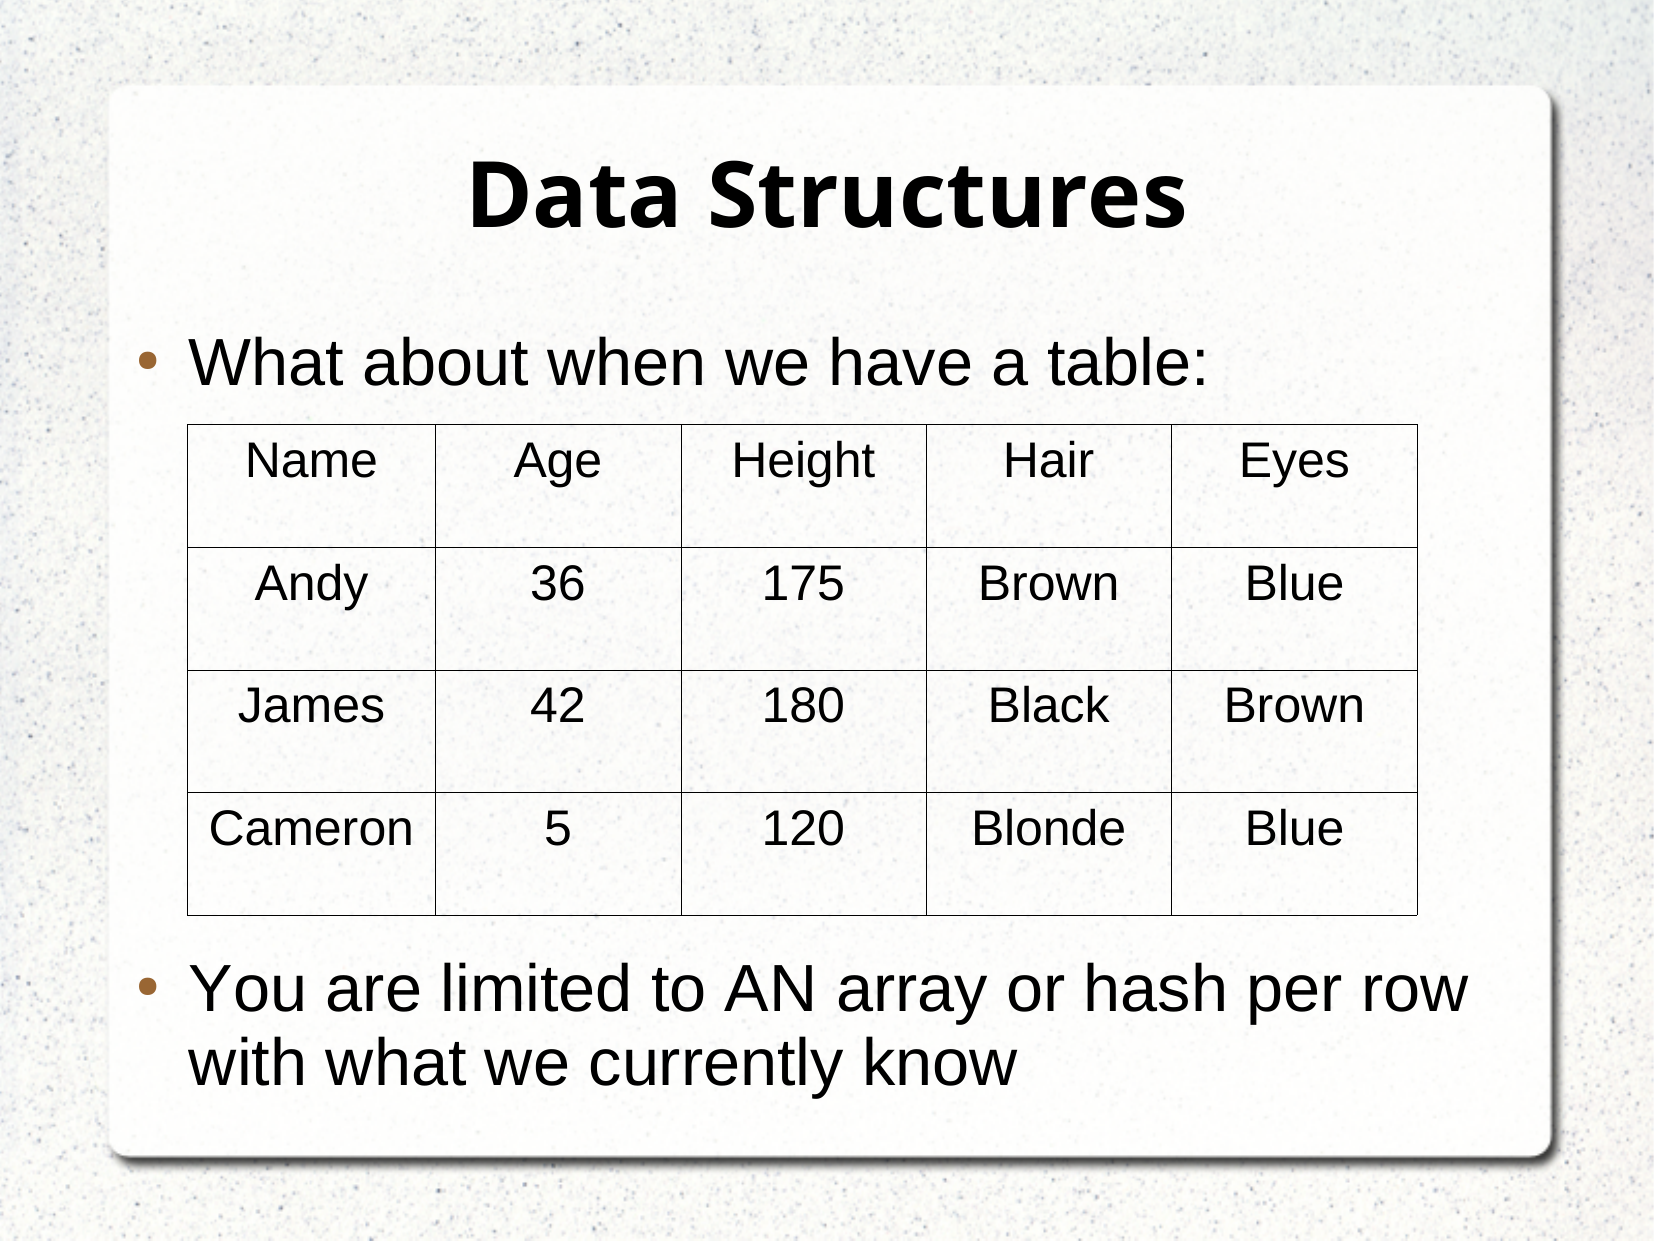

# Data Structures
What about when we have a table:
You are limited to AN array or hash per row with what we currently know
| Name | Age | Height | Hair | Eyes |
| --- | --- | --- | --- | --- |
| Andy | 36 | 175 | Brown | Blue |
| James | 42 | 180 | Black | Brown |
| Cameron | 5 | 120 | Blonde | Blue |